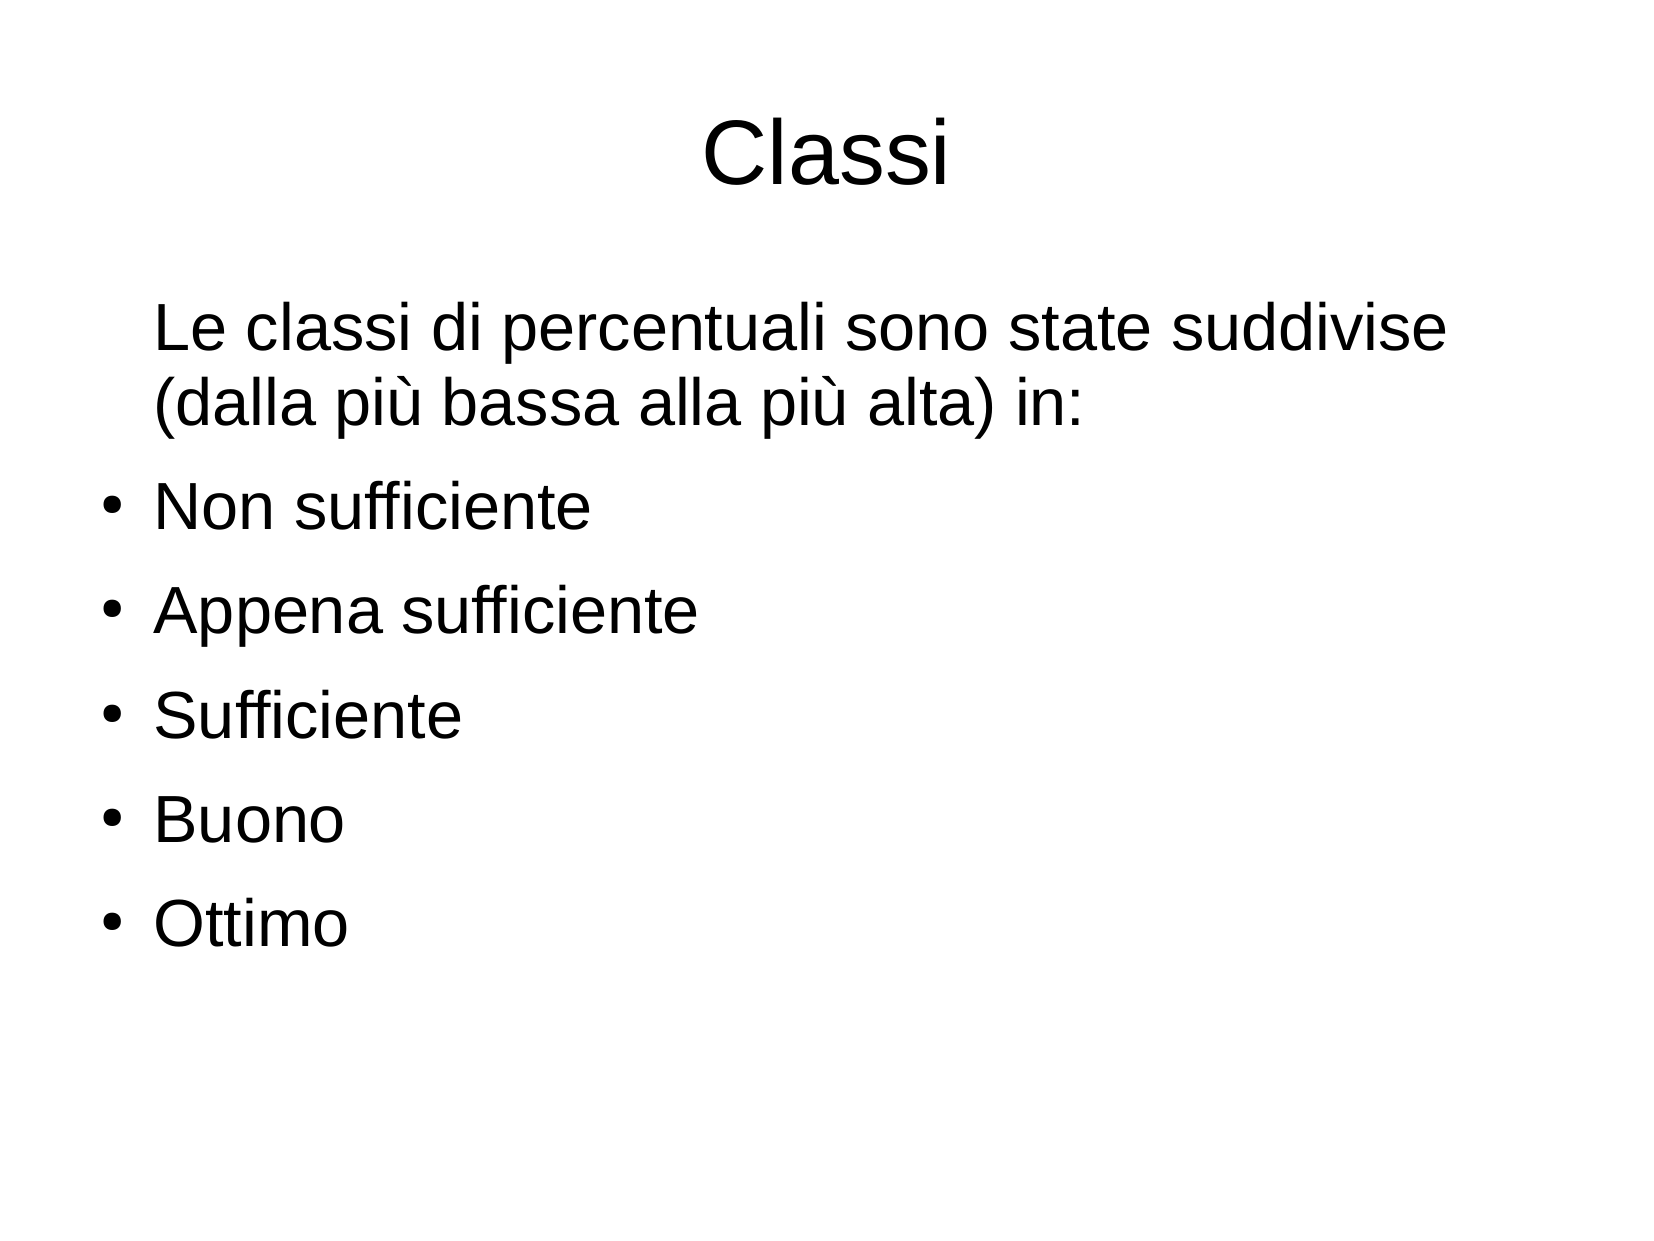

# Classi
Le classi di percentuali sono state suddivise (dalla più bassa alla più alta) in:
Non sufficiente
Appena sufficiente
Sufficiente
Buono
Ottimo